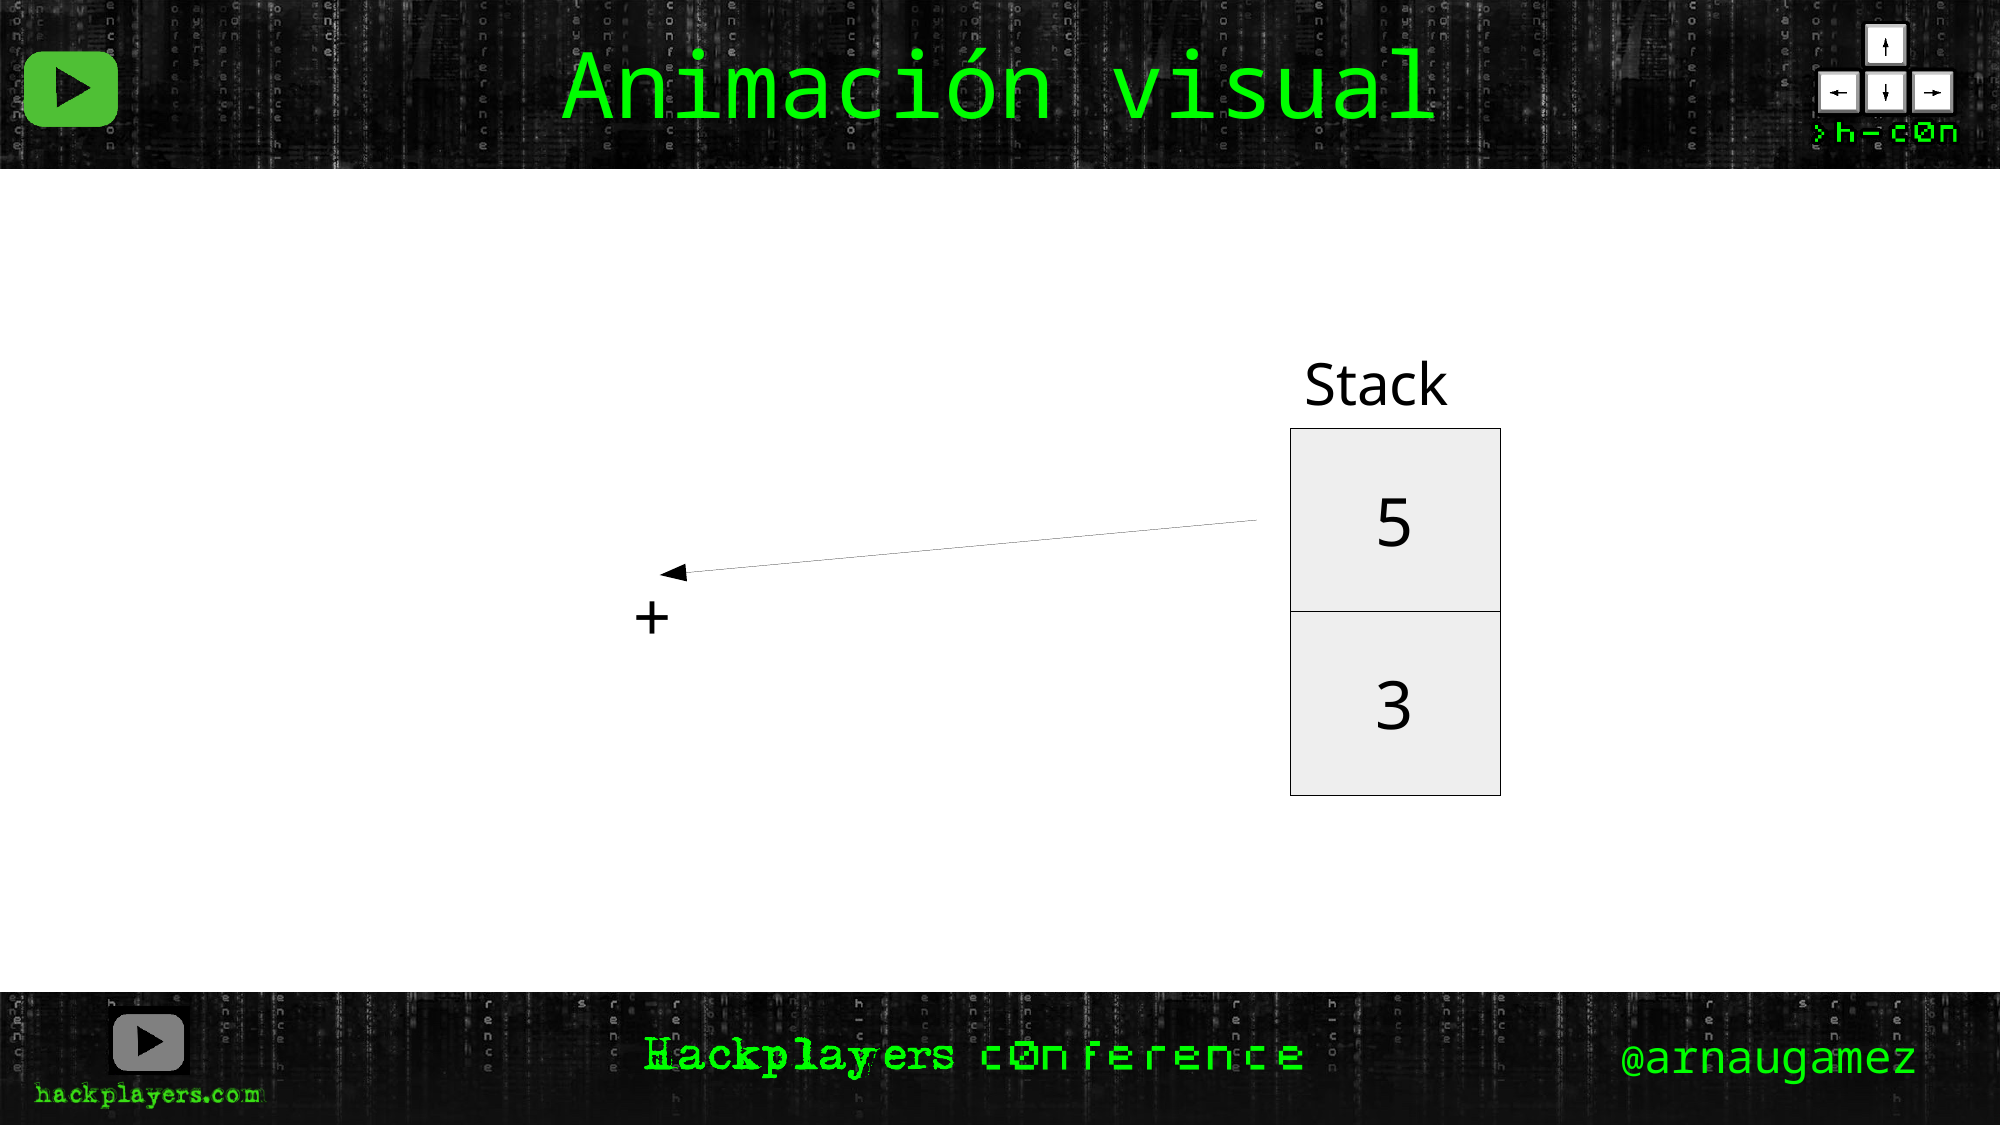

# Animación visual
Stack
5
+
3